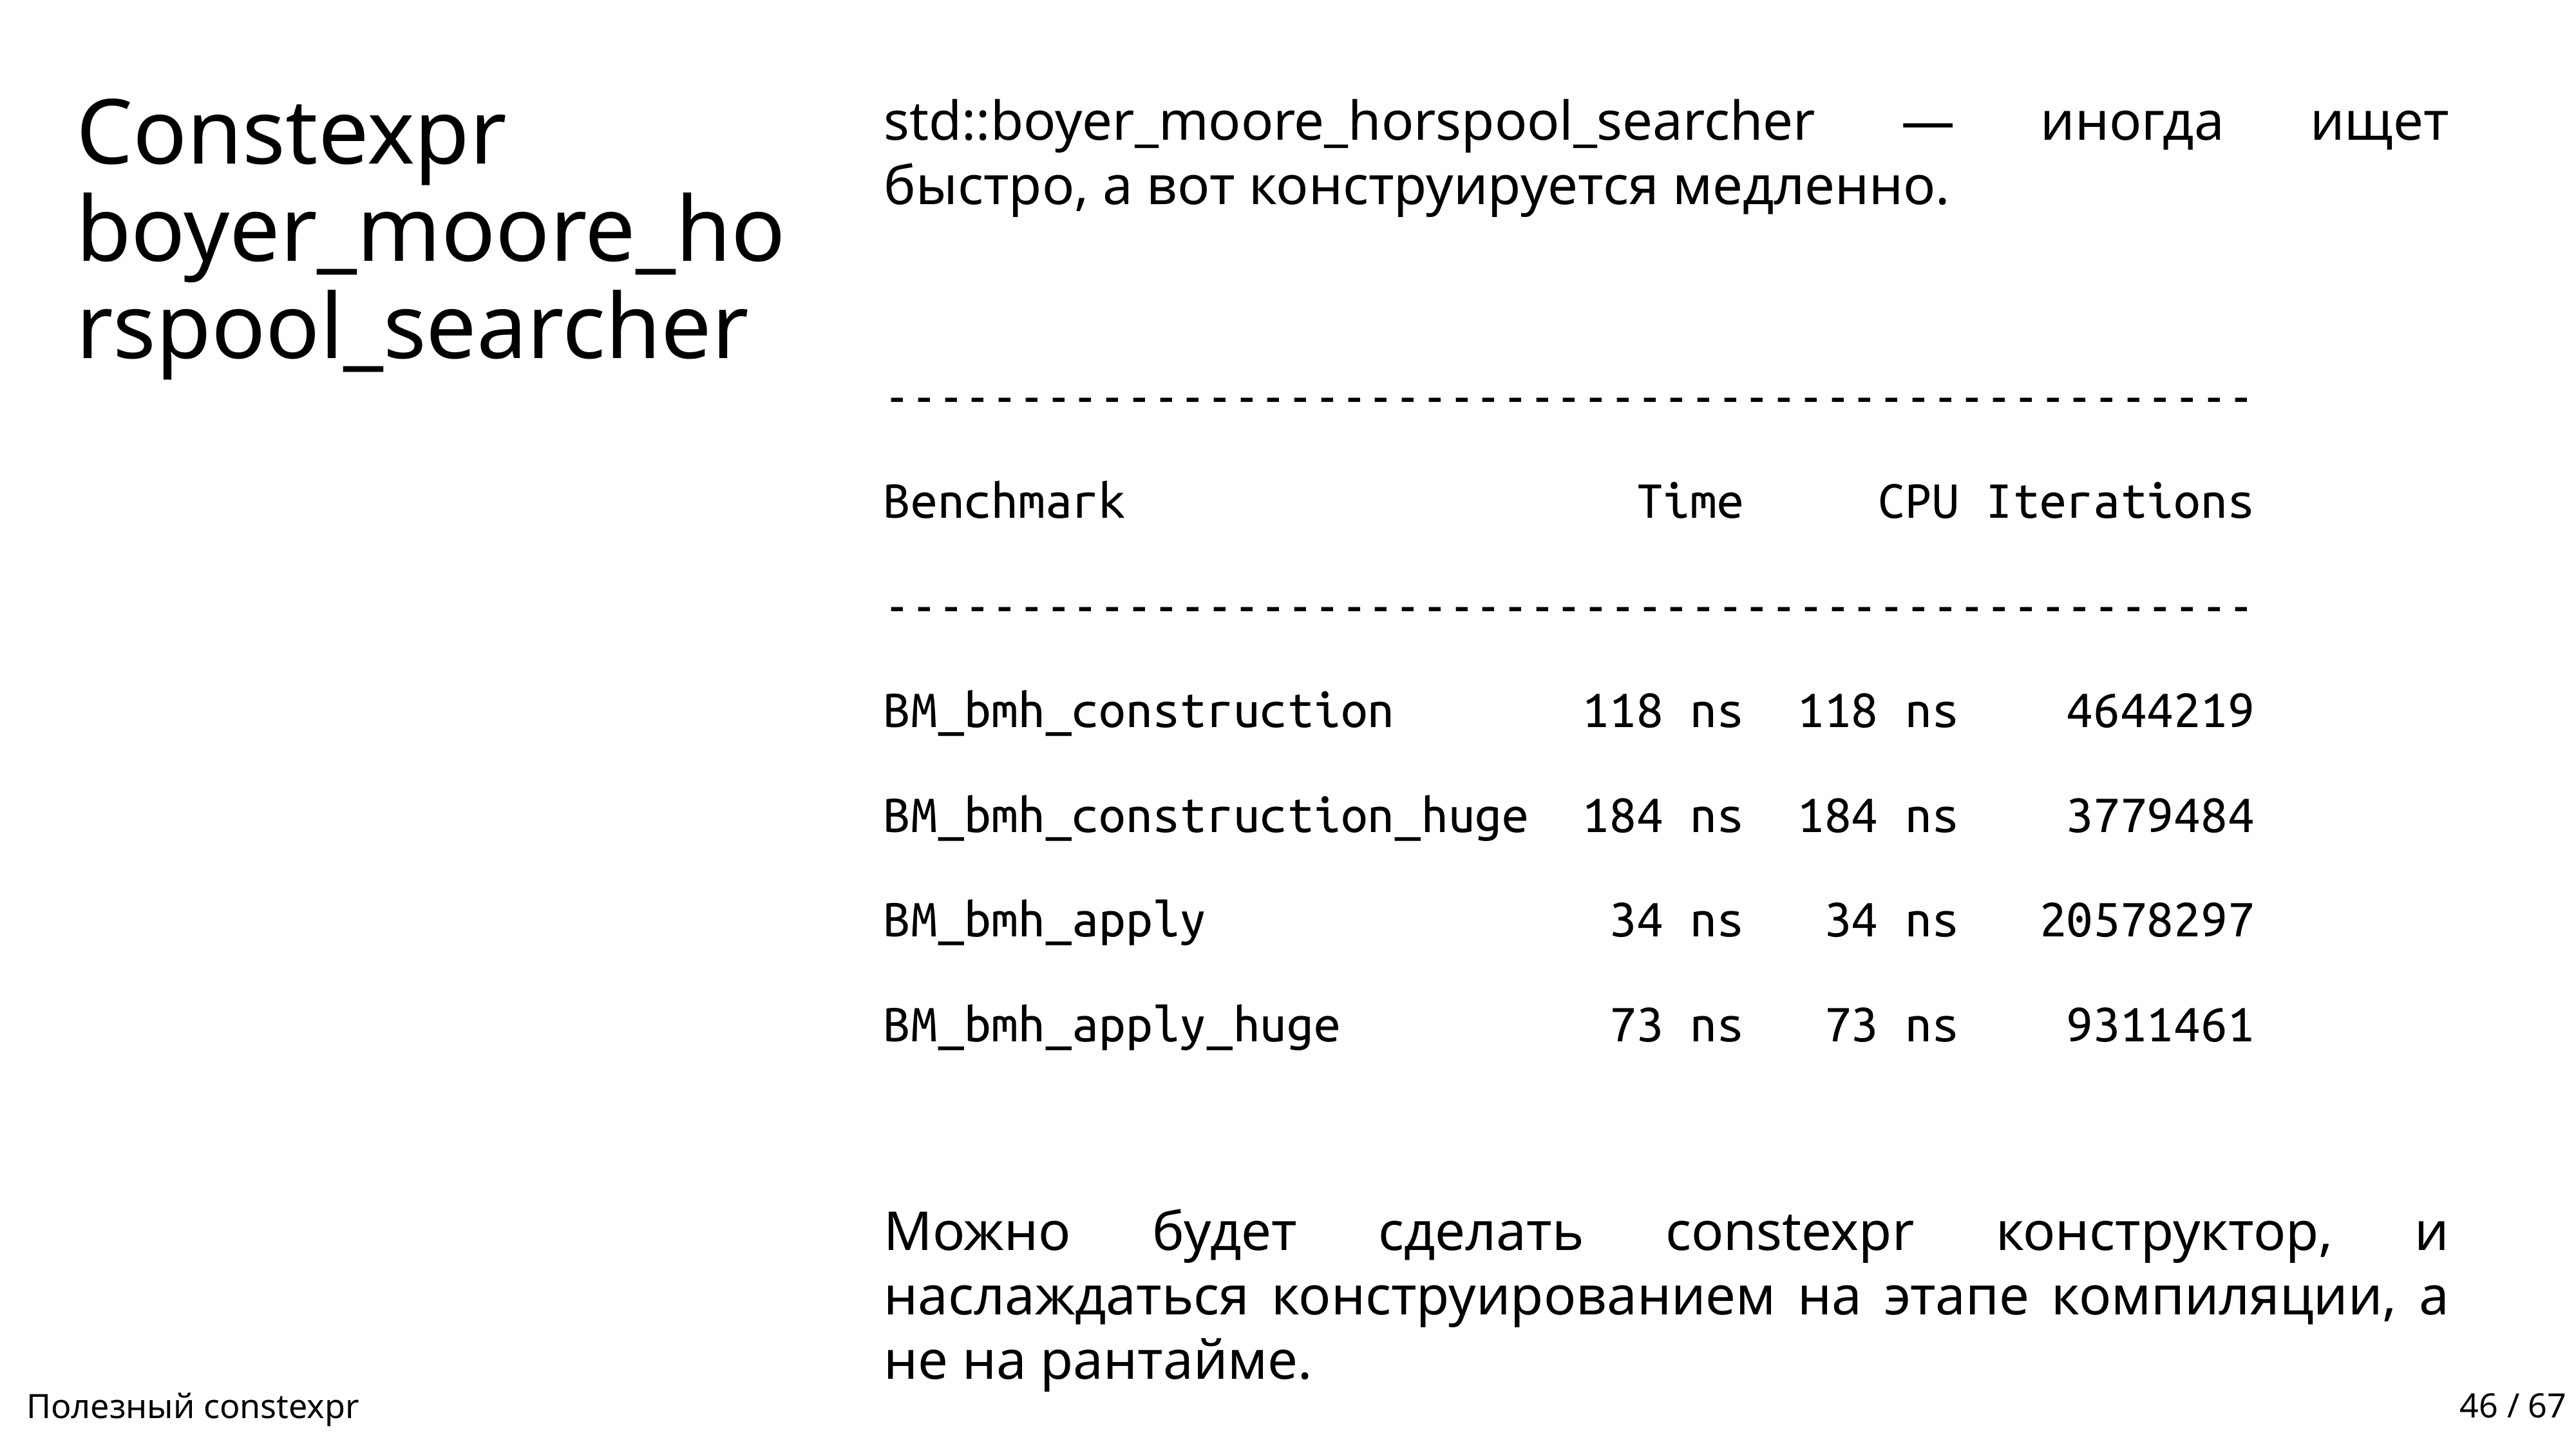

# Constexpr boyer_moore_horspool_searcher
std::boyer_moore_horspool_searcher — иногда ищет быстро, а вот конструируется медленно.
---------------------------------------------------
Benchmark Time CPU Iterations
---------------------------------------------------
BM_bmh_construction 118 ns 118 ns 4644219
BM_bmh_construction_huge 184 ns 184 ns 3779484
BM_bmh_apply 34 ns 34 ns 20578297
BM_bmh_apply_huge 73 ns 73 ns 9311461
Можно будет сделать constexpr конструктор, и наслаждаться конструированием на этапе компиляции, а не на рантайме.
Полезный constexpr